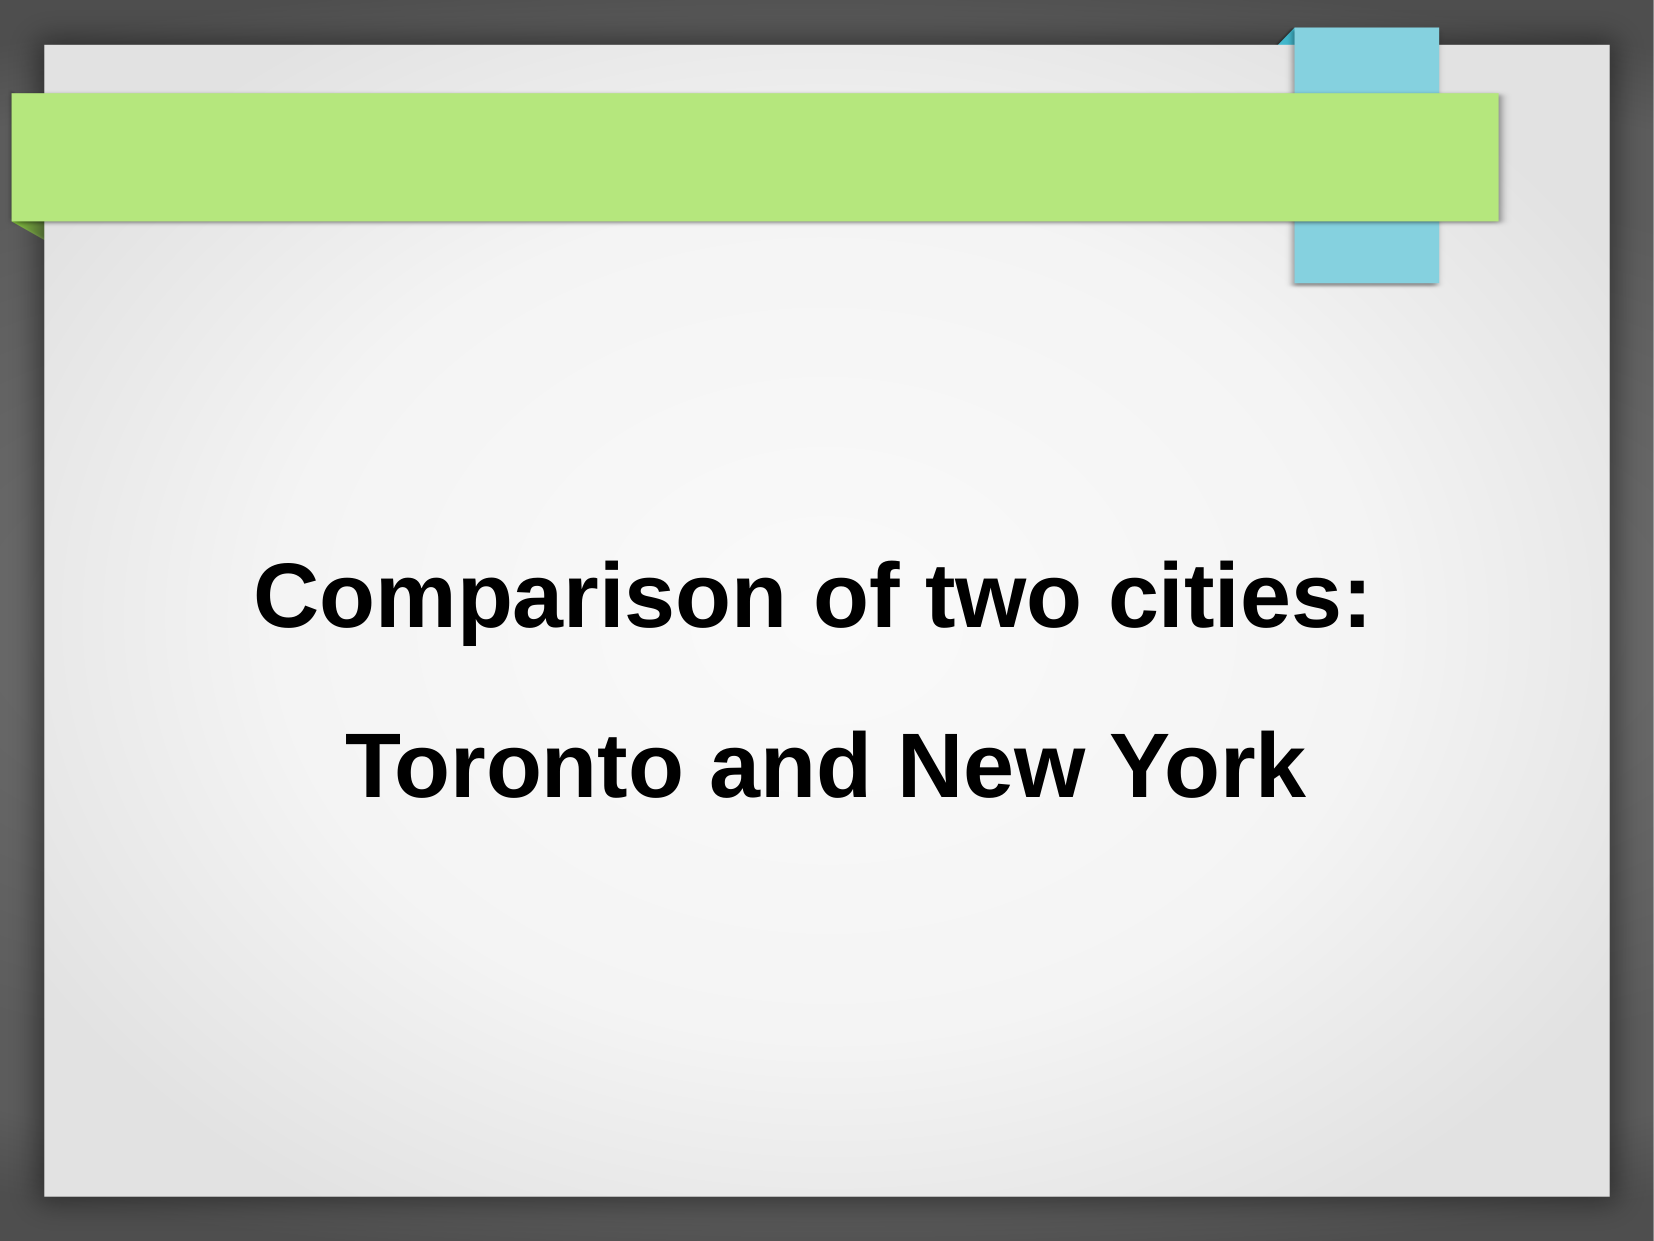

#
Comparison of two cities:
Toronto and New York